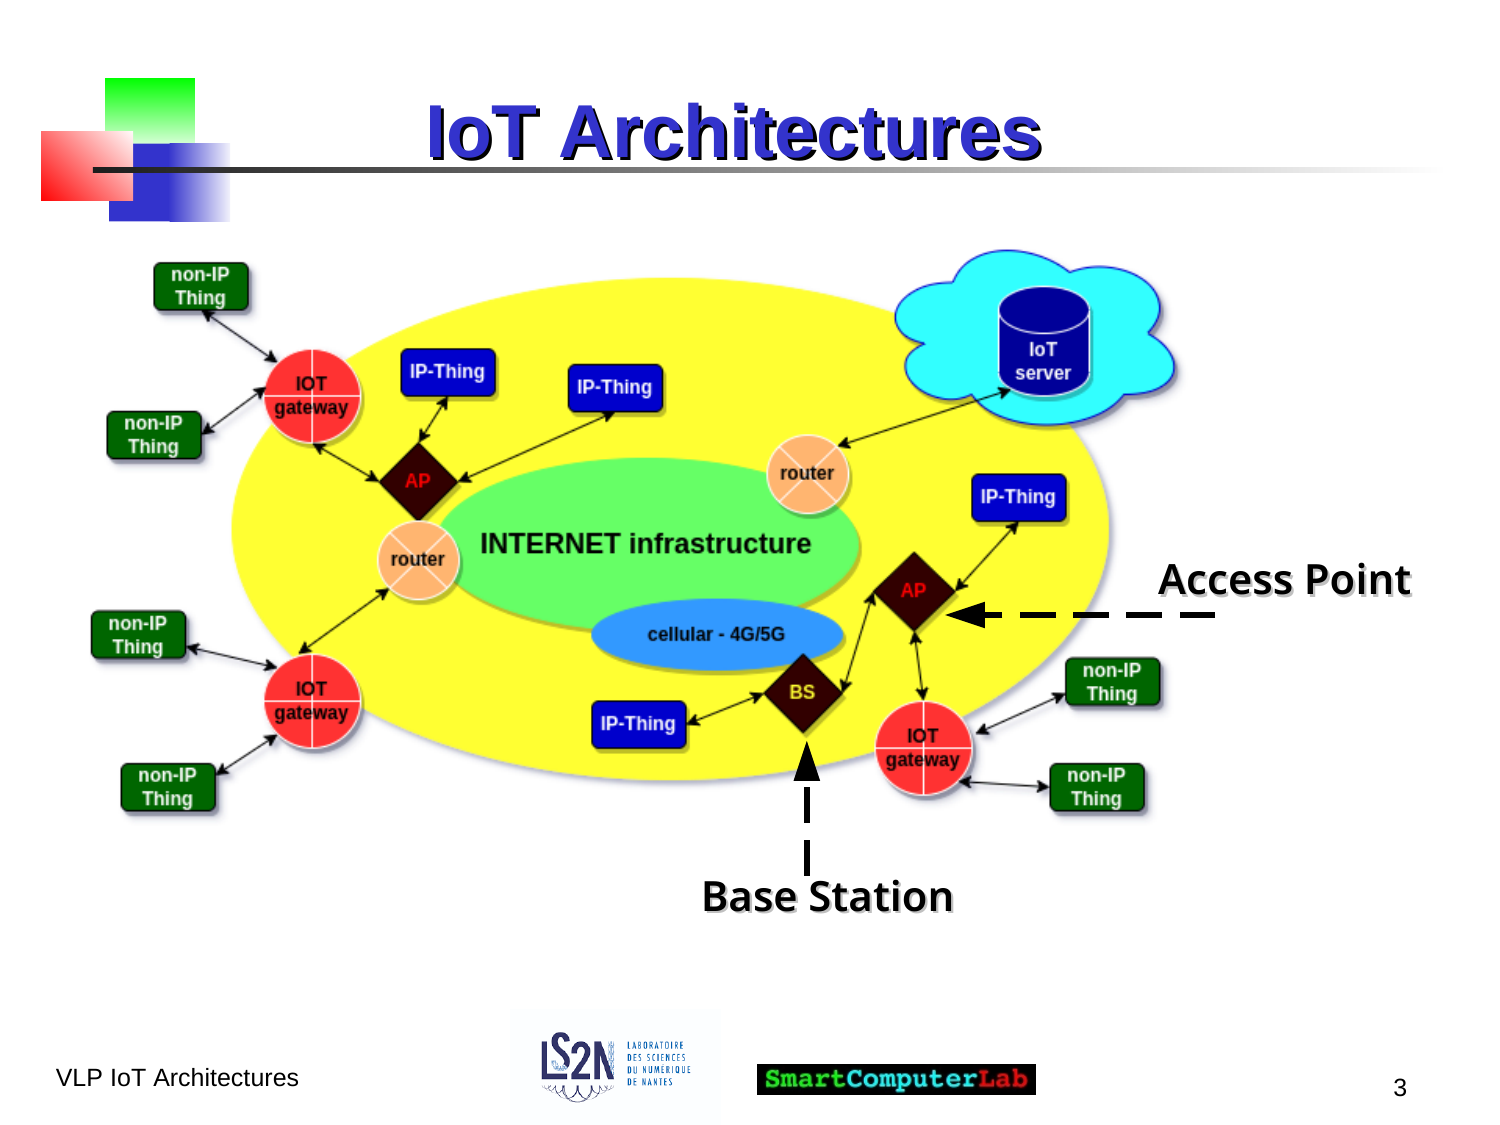

# IoT Architectures
Access Point
Base Station
3